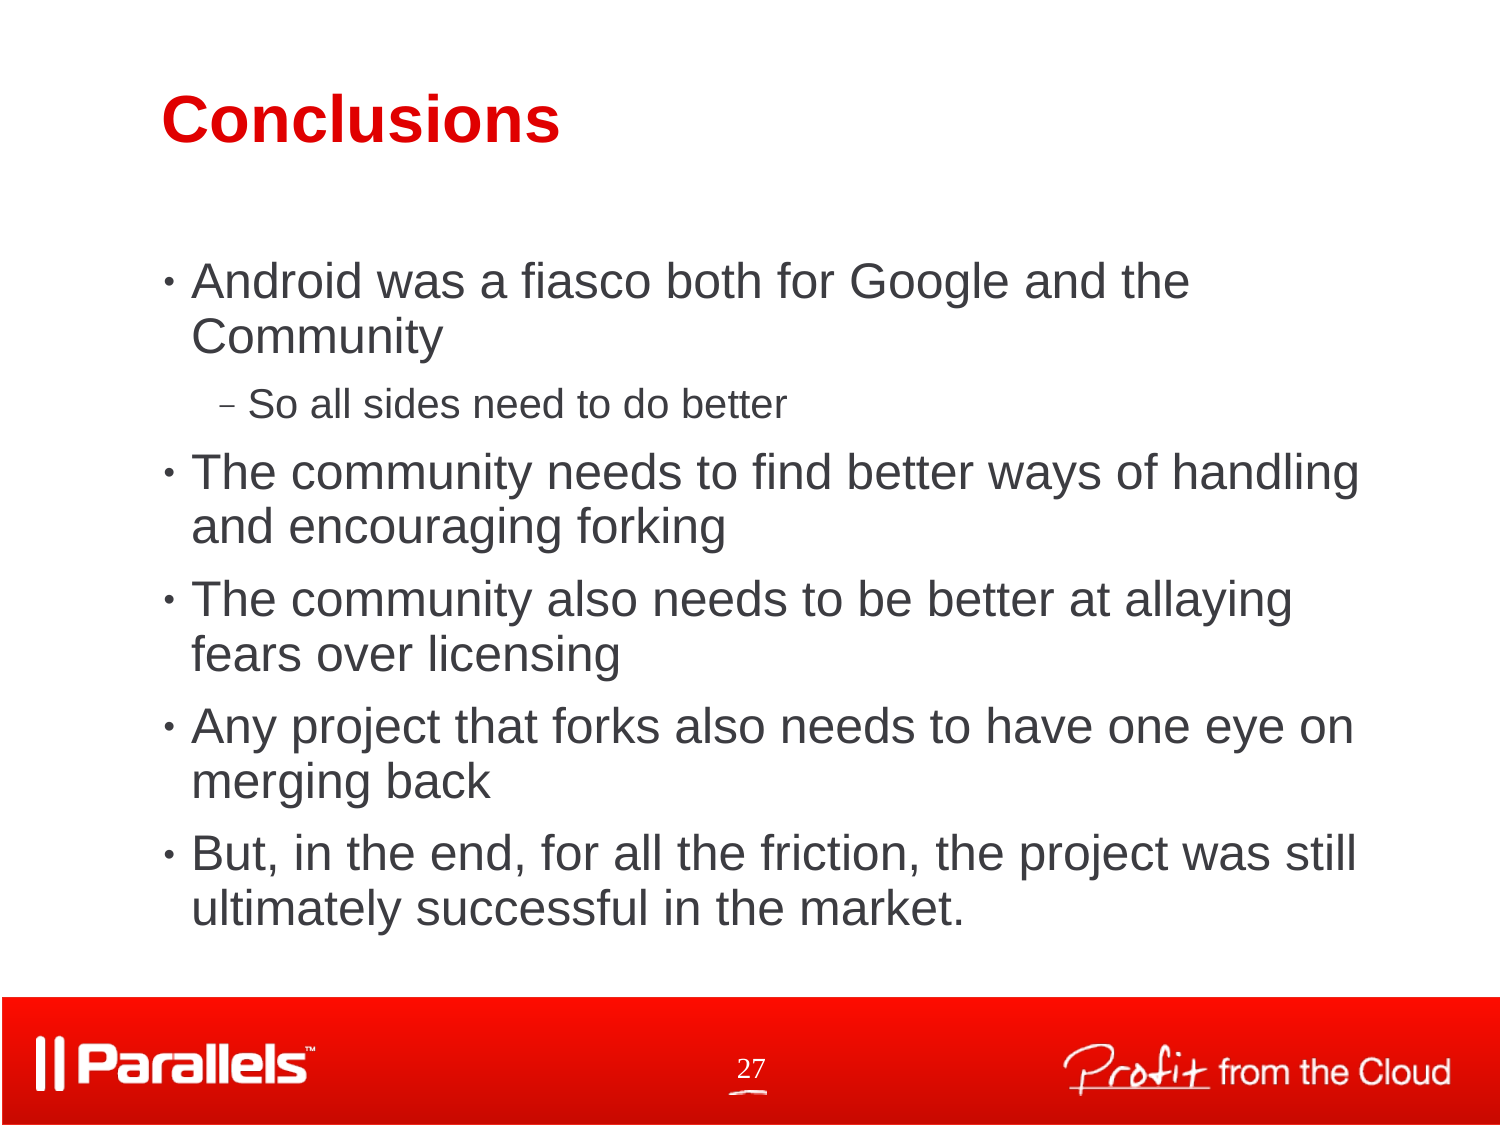

# Conclusions
Android was a fiasco both for Google and the Community
So all sides need to do better
The community needs to find better ways of handling and encouraging forking
The community also needs to be better at allaying fears over licensing
Any project that forks also needs to have one eye on merging back
But, in the end, for all the friction, the project was still ultimately successful in the market.